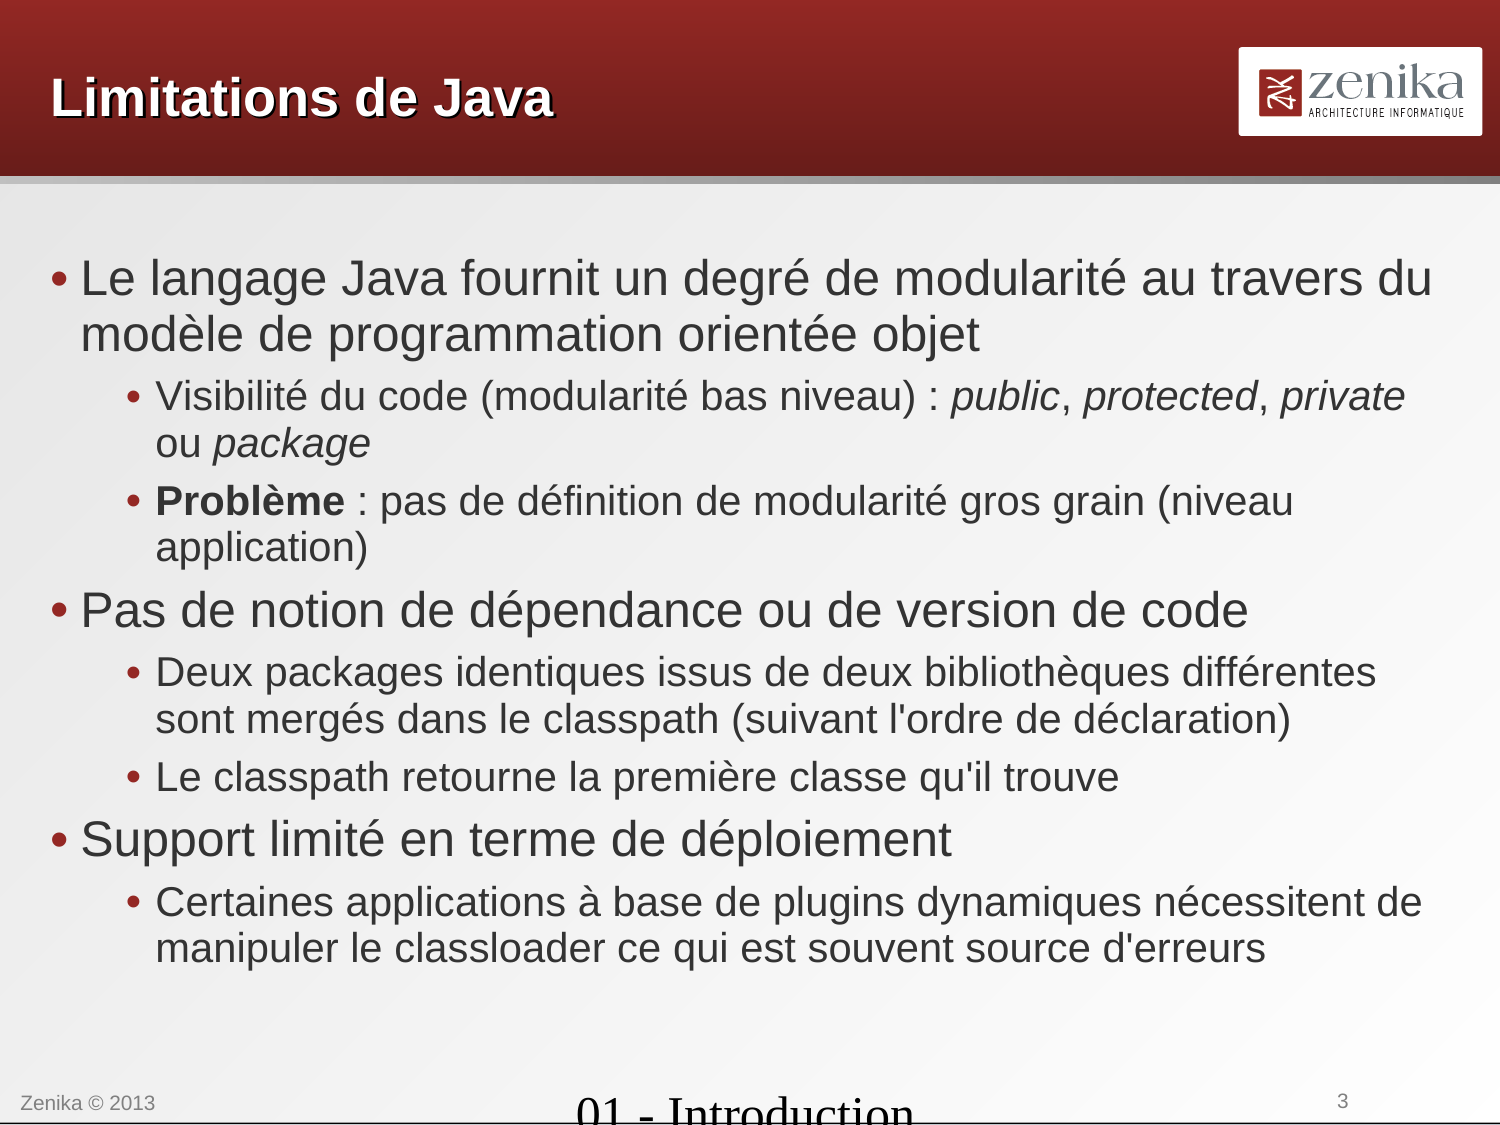

# Limitations de Java
Le langage Java fournit un degré de modularité au travers du modèle de programmation orientée objet
Visibilité du code (modularité bas niveau) : public, protected, private ou package
Problème : pas de définition de modularité gros grain (niveau application)
Pas de notion de dépendance ou de version de code
Deux packages identiques issus de deux bibliothèques différentes sont mergés dans le classpath (suivant l'ordre de déclaration)
Le classpath retourne la première classe qu'il trouve
Support limité en terme de déploiement
Certaines applications à base de plugins dynamiques nécessitent de manipuler le classloader ce qui est souvent source d'erreurs